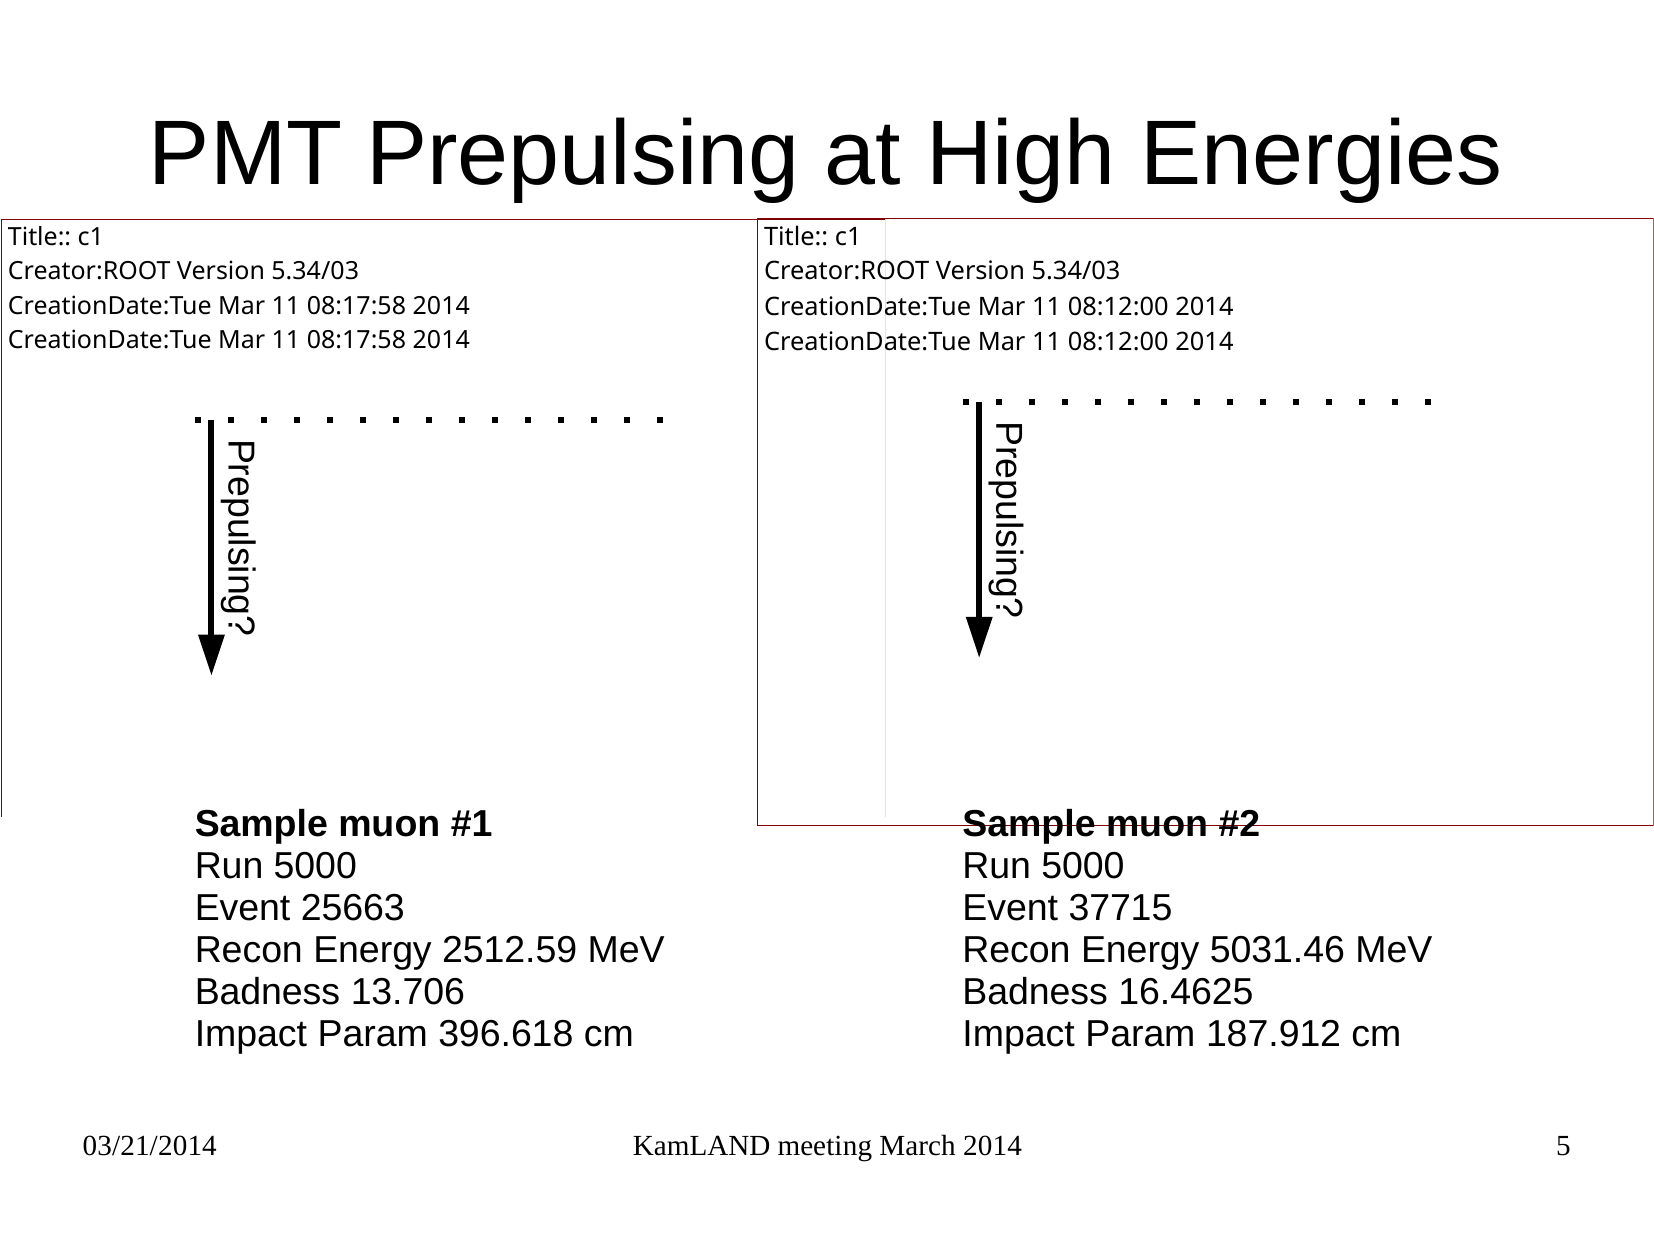

# PMT Prepulsing at High Energies
Prepulsing?
Prepulsing?
Sample muon #1
Run 5000
Event 25663
Recon Energy 2512.59 MeV
Badness 13.706
Impact Param 396.618 cm
Sample muon #2
Run 5000
Event 37715
Recon Energy 5031.46 MeV
Badness 16.4625
Impact Param 187.912 cm
03/21/2014
KamLAND meeting March 2014
5